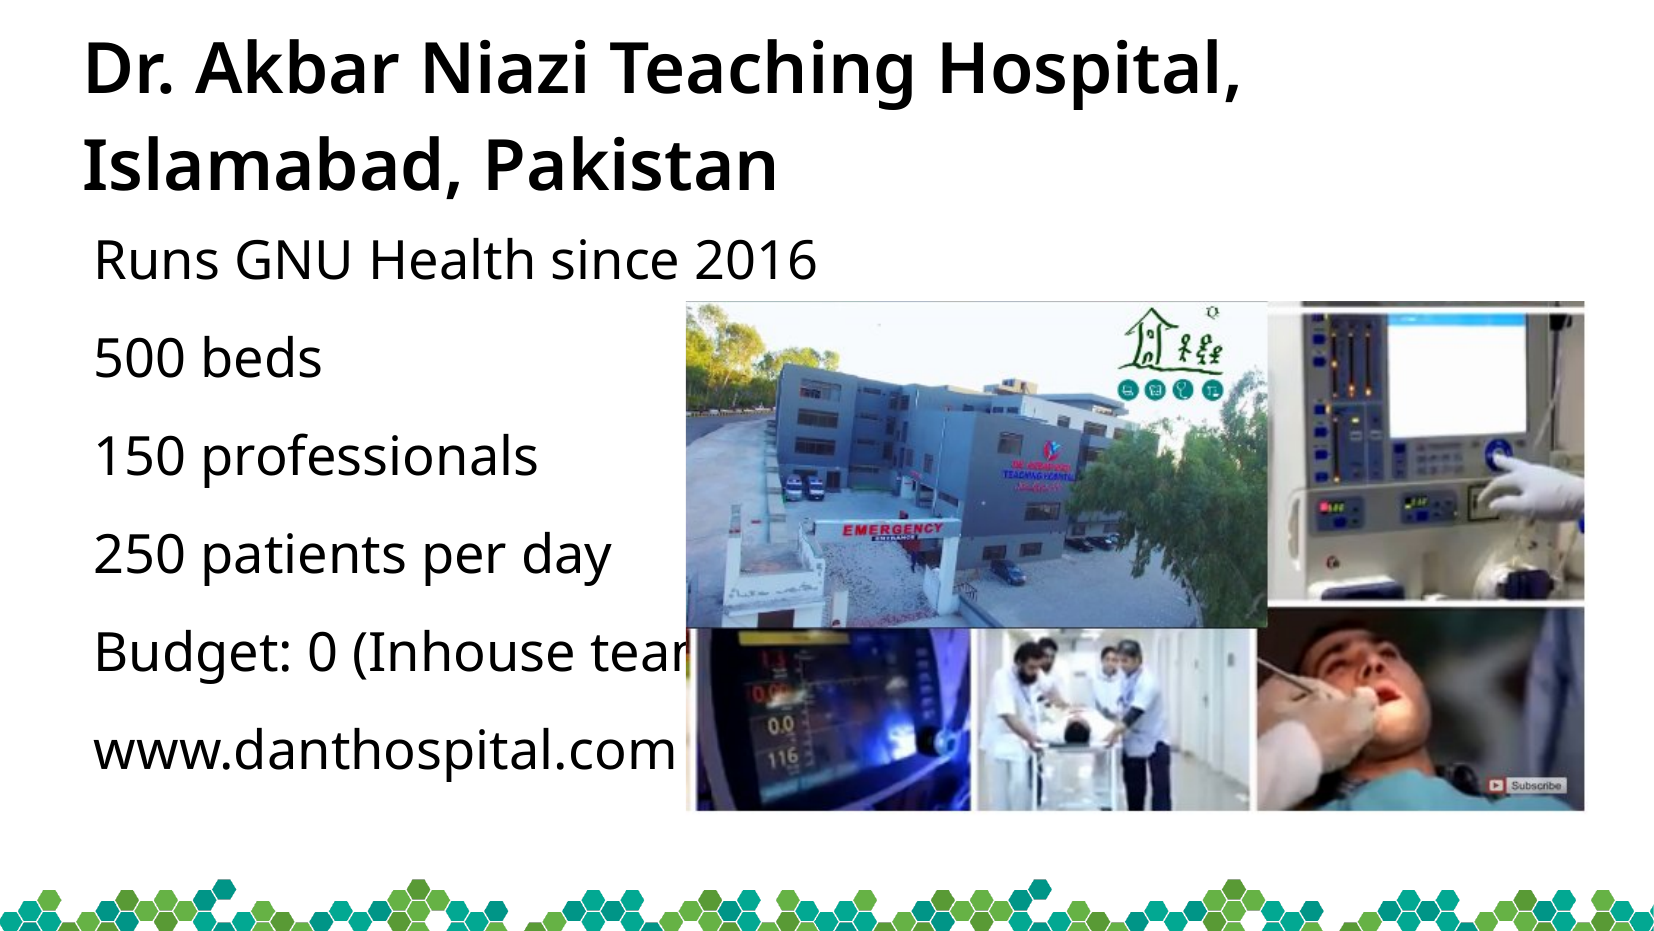

# Dr. Akbar Niazi Teaching Hospital, Islamabad, Pakistan
Runs GNU Health since 2016
500 beds
150 professionals
250 patients per day
Budget: 0 (Inhouse team)
www.danthospital.com